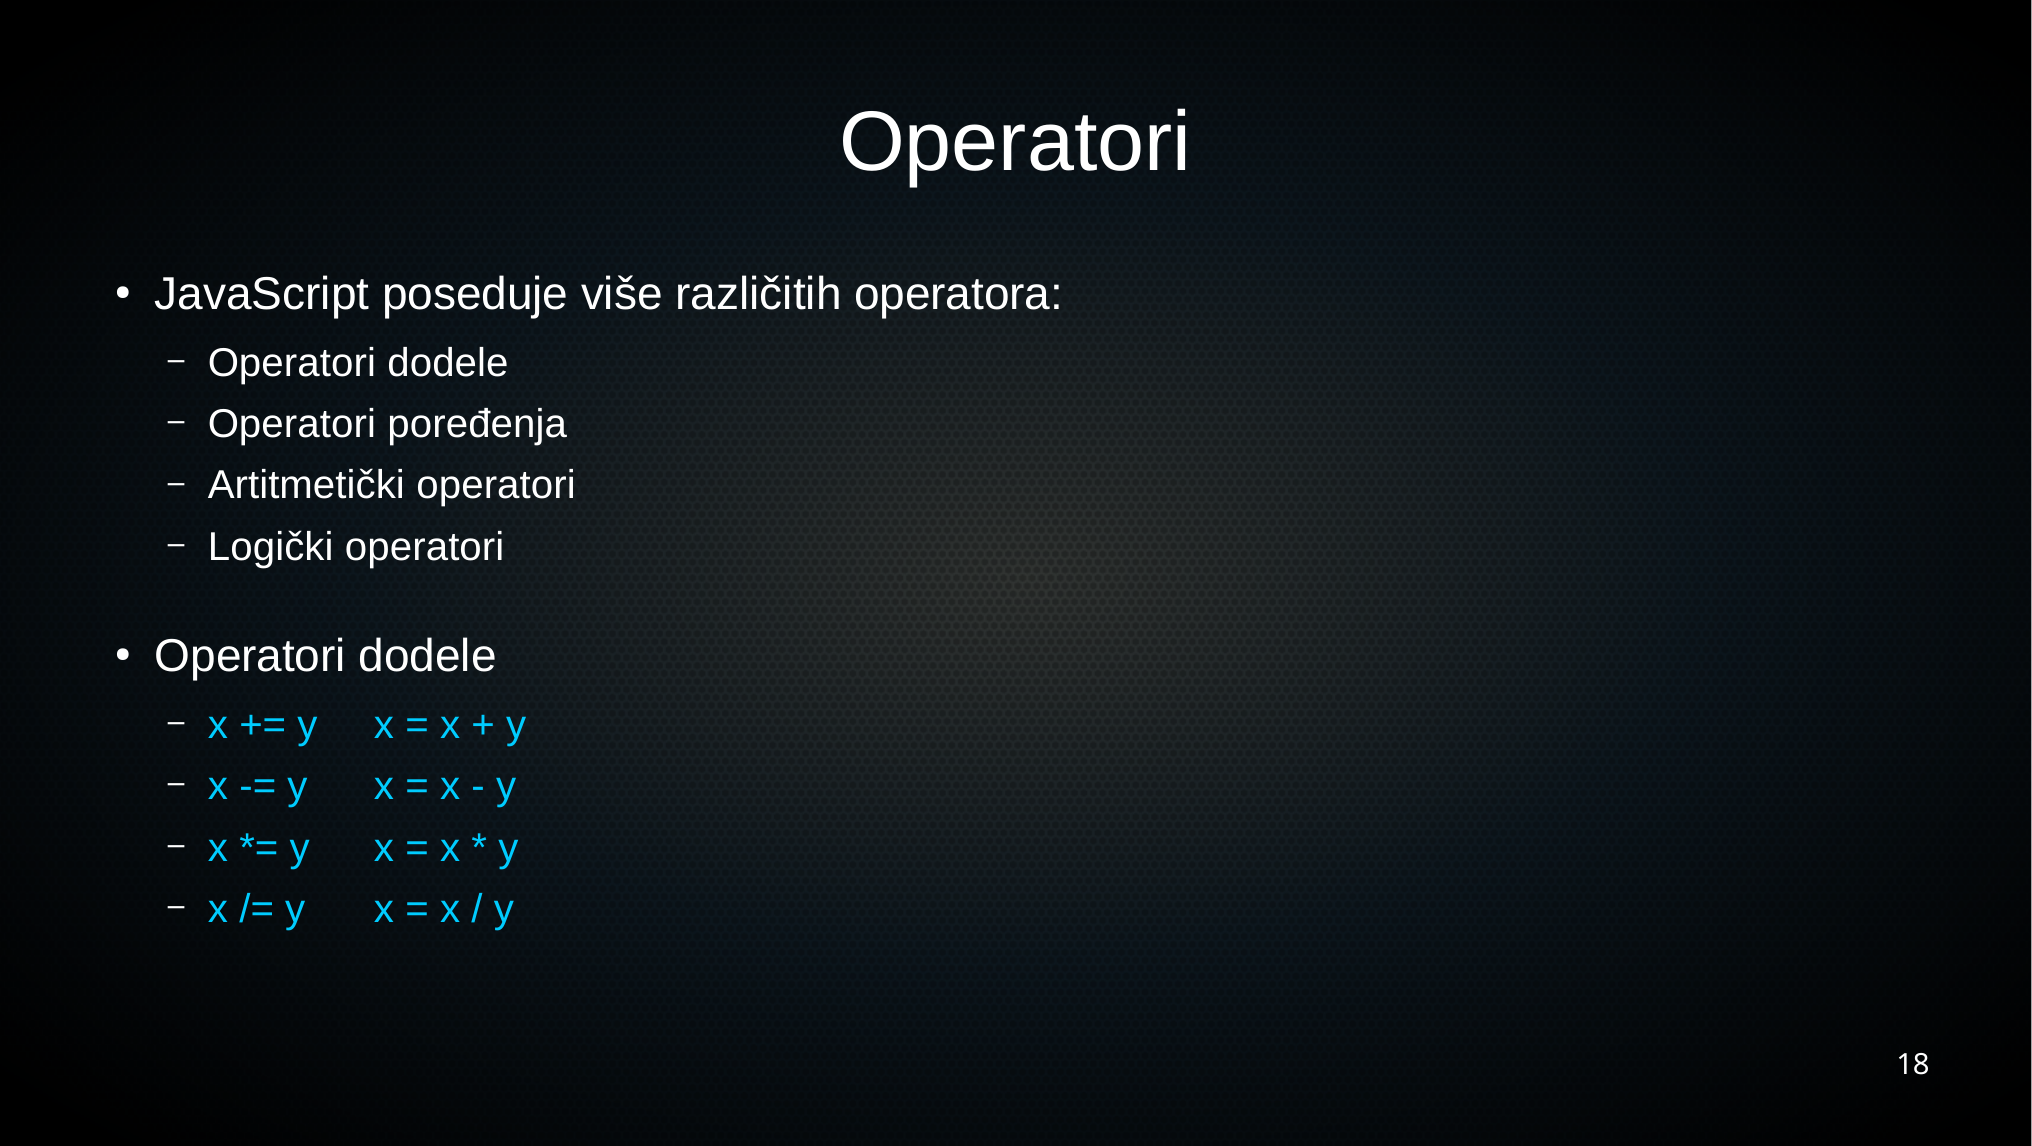

# Operatori
JavaScript poseduje više različitih operatora:
Operatori dodele
Operatori poređenja
Artitmetički operatori
Logički operatori
Operatori dodele
x += y 	x = x + y
x -= y 	x = x - y
x *= y 	x = x * y
x /= y 		x = x / y
18